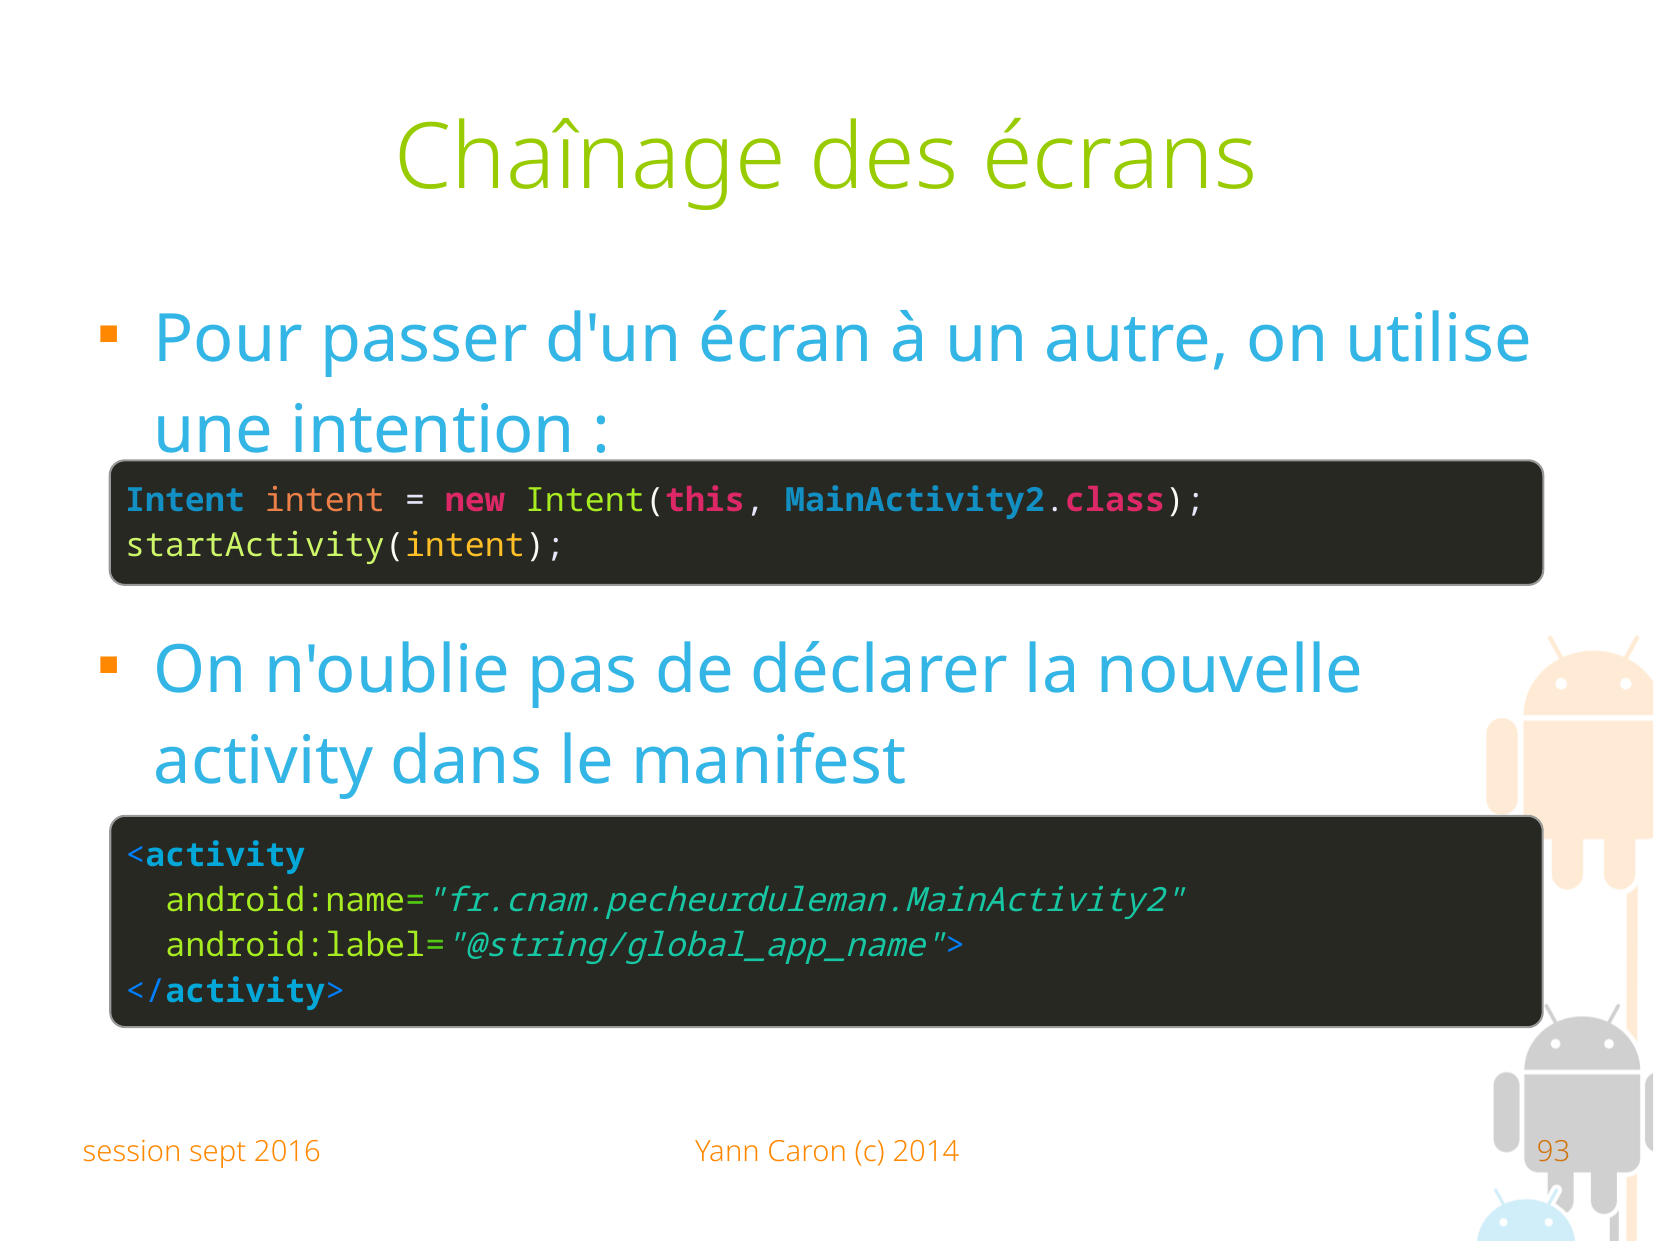

# Chaînage des écrans
Pour passer d'un écran à un autre, on utilise une intention :
On n'oublie pas de déclarer la nouvelle activity dans le manifest
Intent intent = new Intent(this, MainActivity2.class);
startActivity(intent);
<activity
 android:name="fr.cnam.pecheurduleman.MainActivity2"
 android:label="@string/global_app_name">
</activity>
session sept 2016
Yann Caron (c) 2014
93